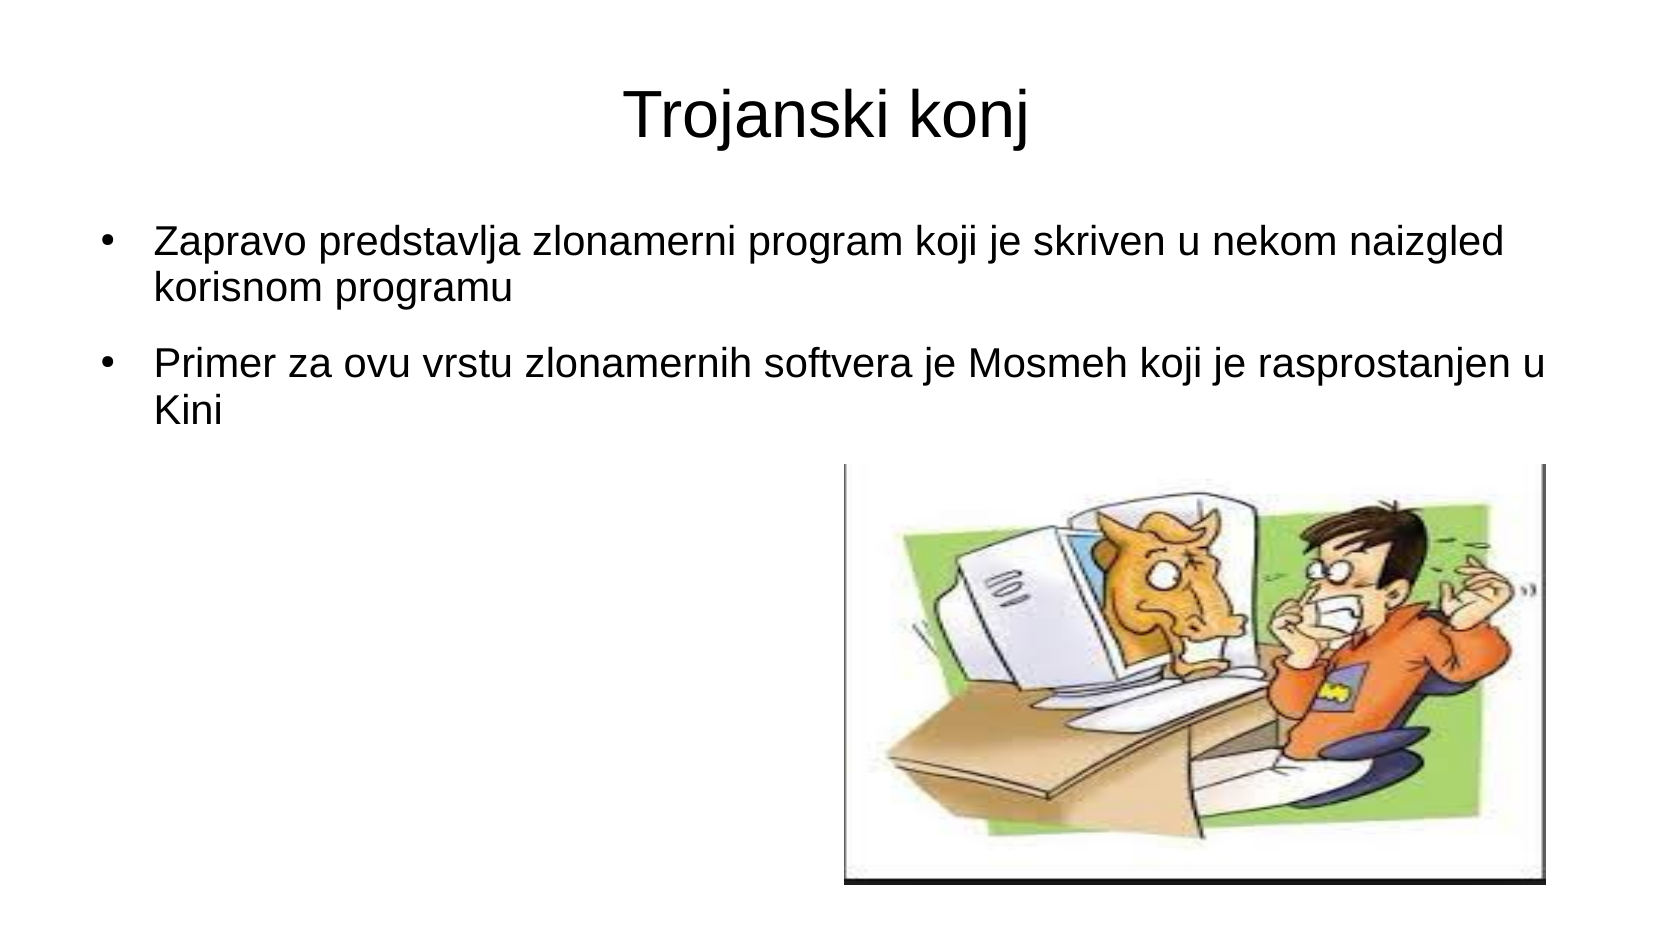

# Trojanski konj
Zapravo predstavlja zlonamerni program koji je skriven u nekom naizgled korisnom programu
Primer za ovu vrstu zlonamernih softvera je Mosmeh koji je rasprostanjen u Kini